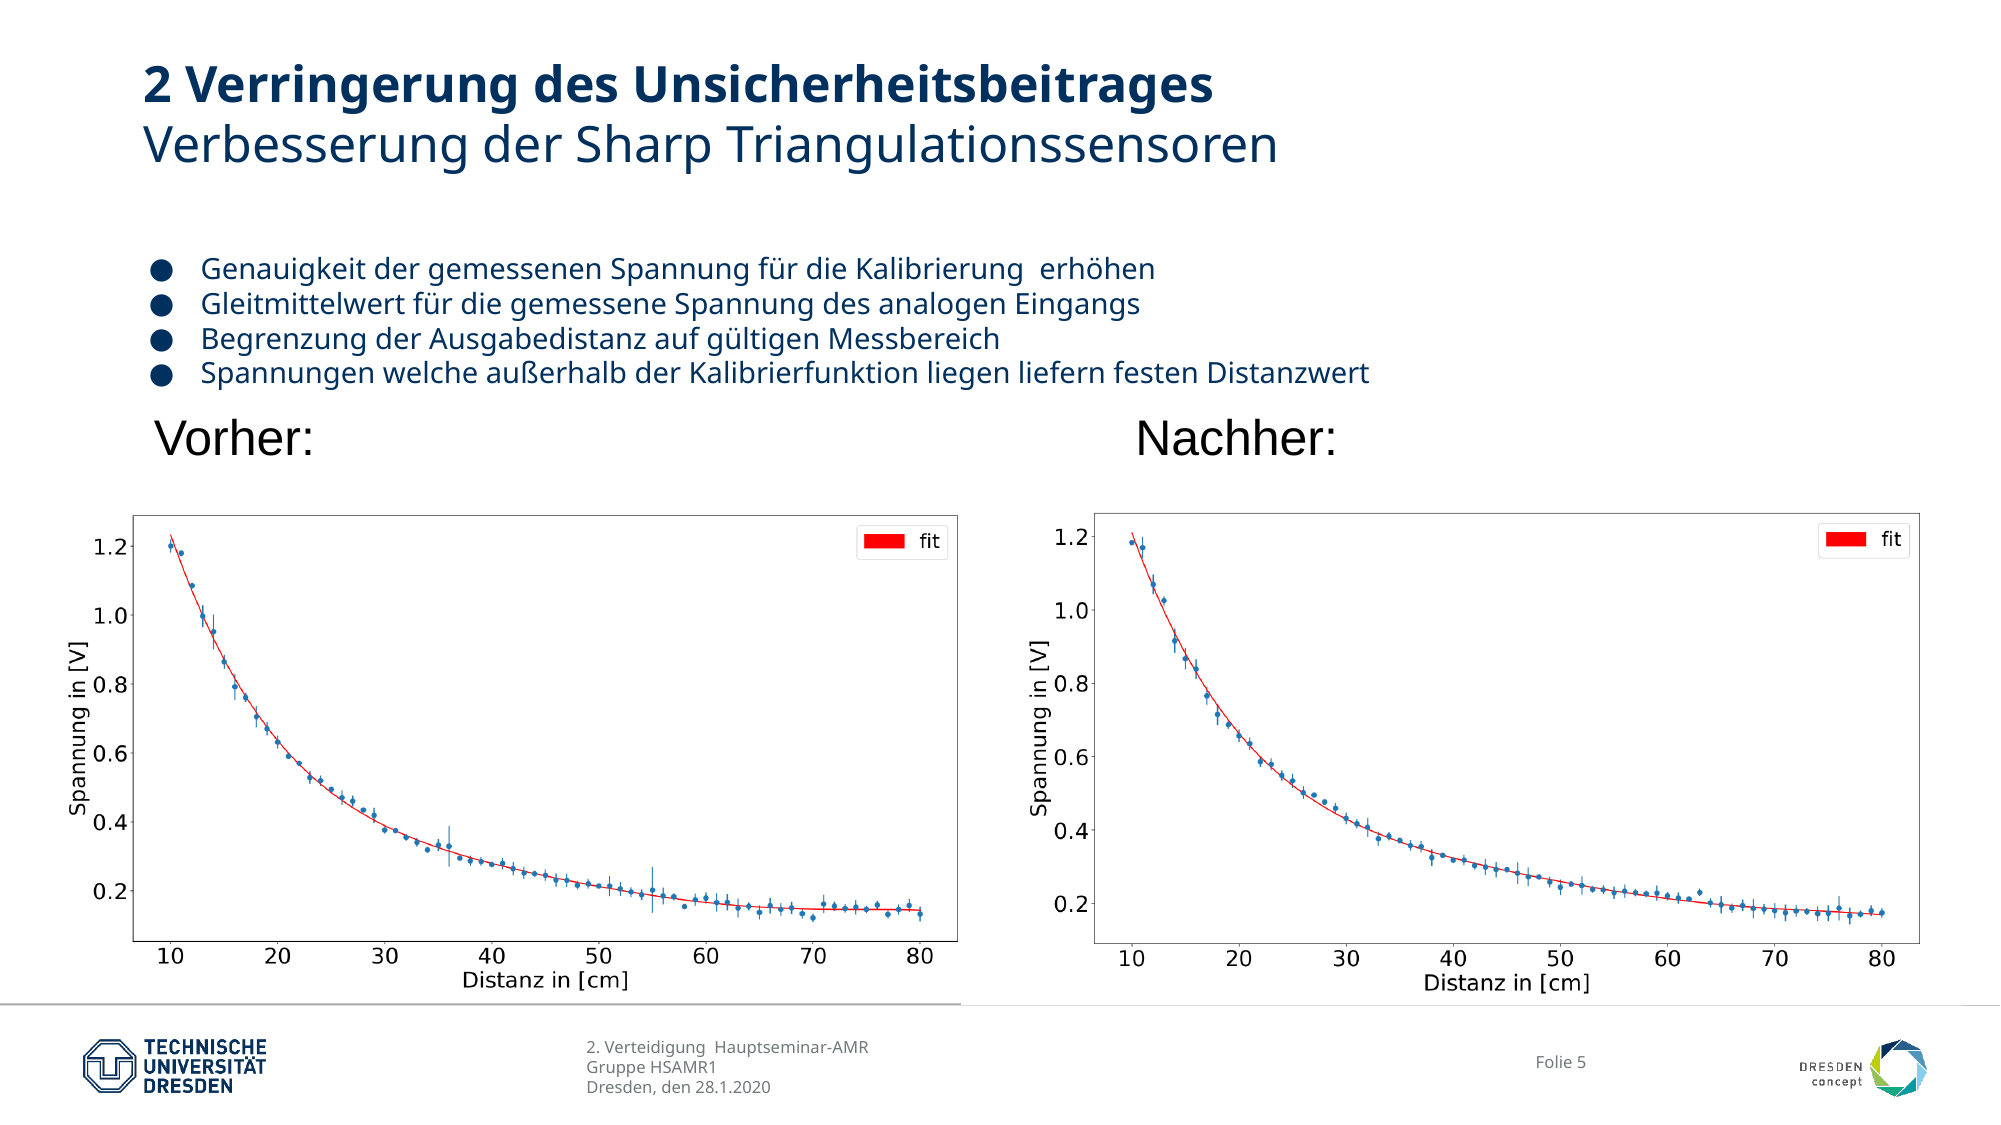

# 2 Verringerung des Unsicherheitsbeitrages Verbesserung der Sharp Triangulationssensoren
Genauigkeit der gemessenen Spannung für die Kalibrierung erhöhen
Gleitmittelwert für die gemessene Spannung des analogen Eingangs
Begrenzung der Ausgabedistanz auf gültigen Messbereich
Spannungen welche außerhalb der Kalibrierfunktion liegen liefern festen Distanzwert
Vorher:
Nachher: